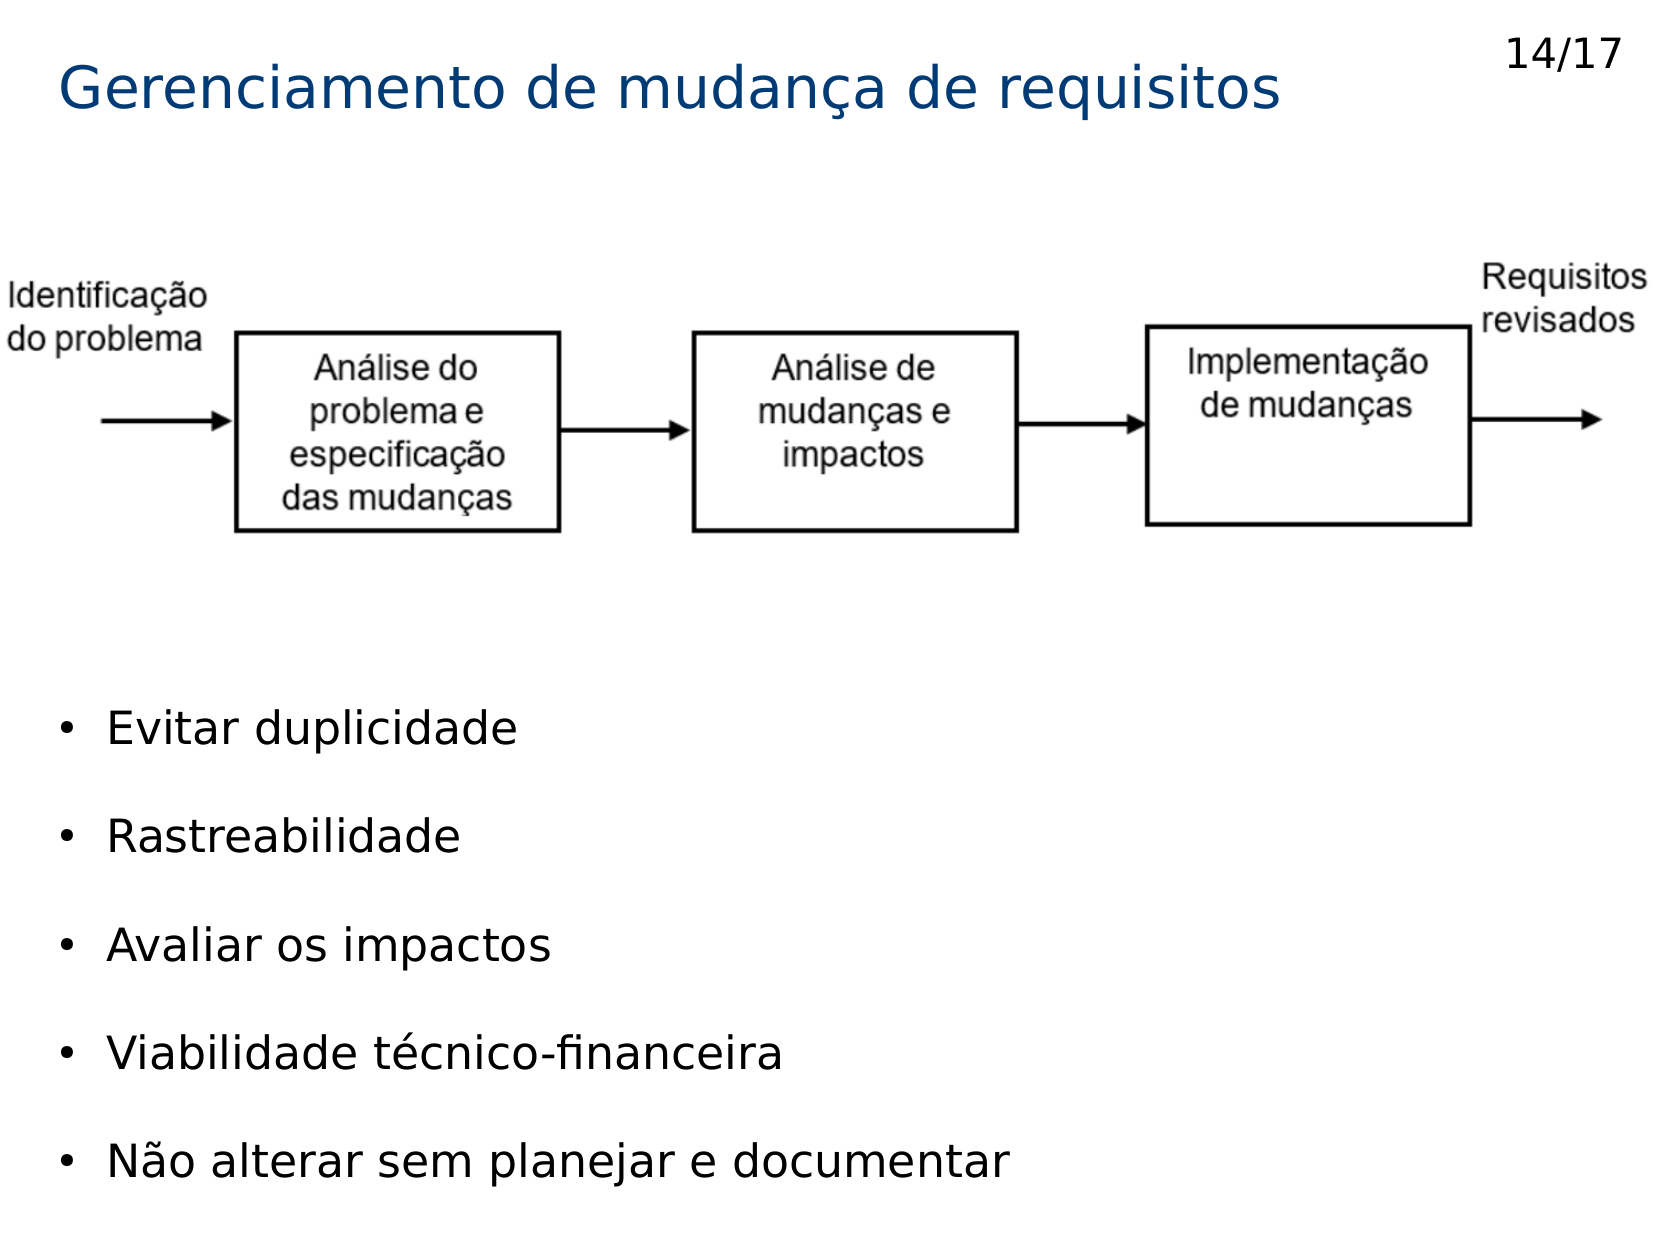

# Gerenciamento de mudança de requisitos
14
Evitar duplicidade
Rastreabilidade
Avaliar os impactos
Viabilidade técnico-financeira
Não alterar sem planejar e documentar